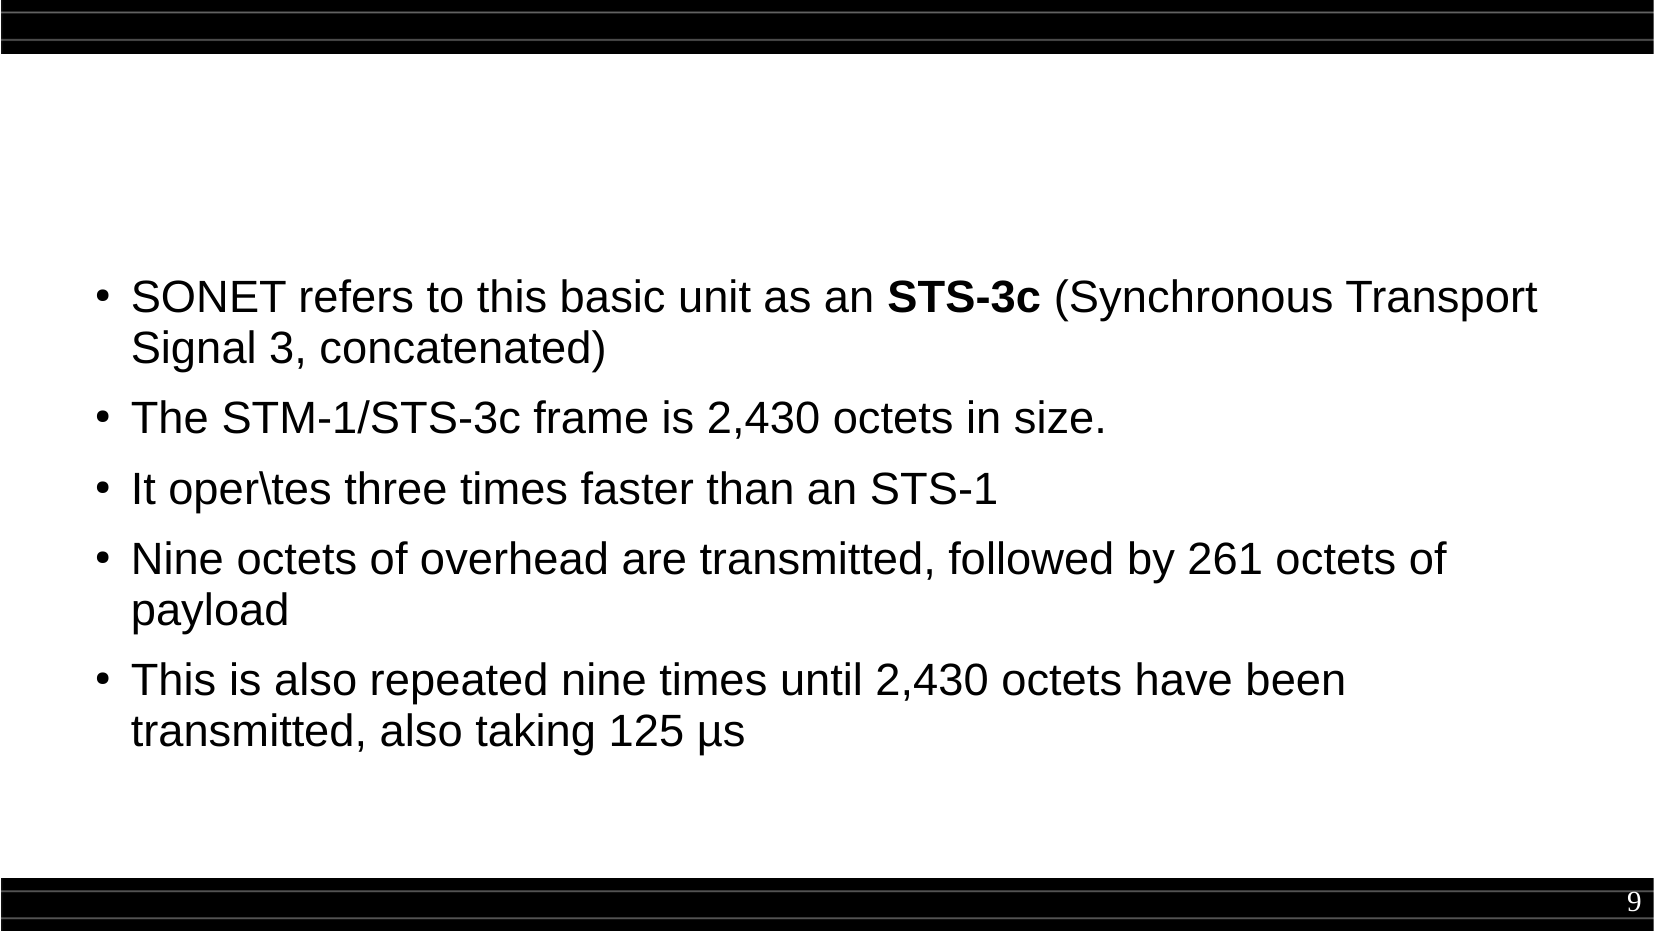

#
SONET refers to this basic unit as an STS-3c (Synchronous Transport Signal 3, concatenated)
The STM-1/STS-3c frame is 2,430 octets in size.
It oper\tes three times faster than an STS-1
Nine octets of overhead are transmitted, followed by 261 octets of payload
This is also repeated nine times until 2,430 octets have been transmitted, also taking 125 µs